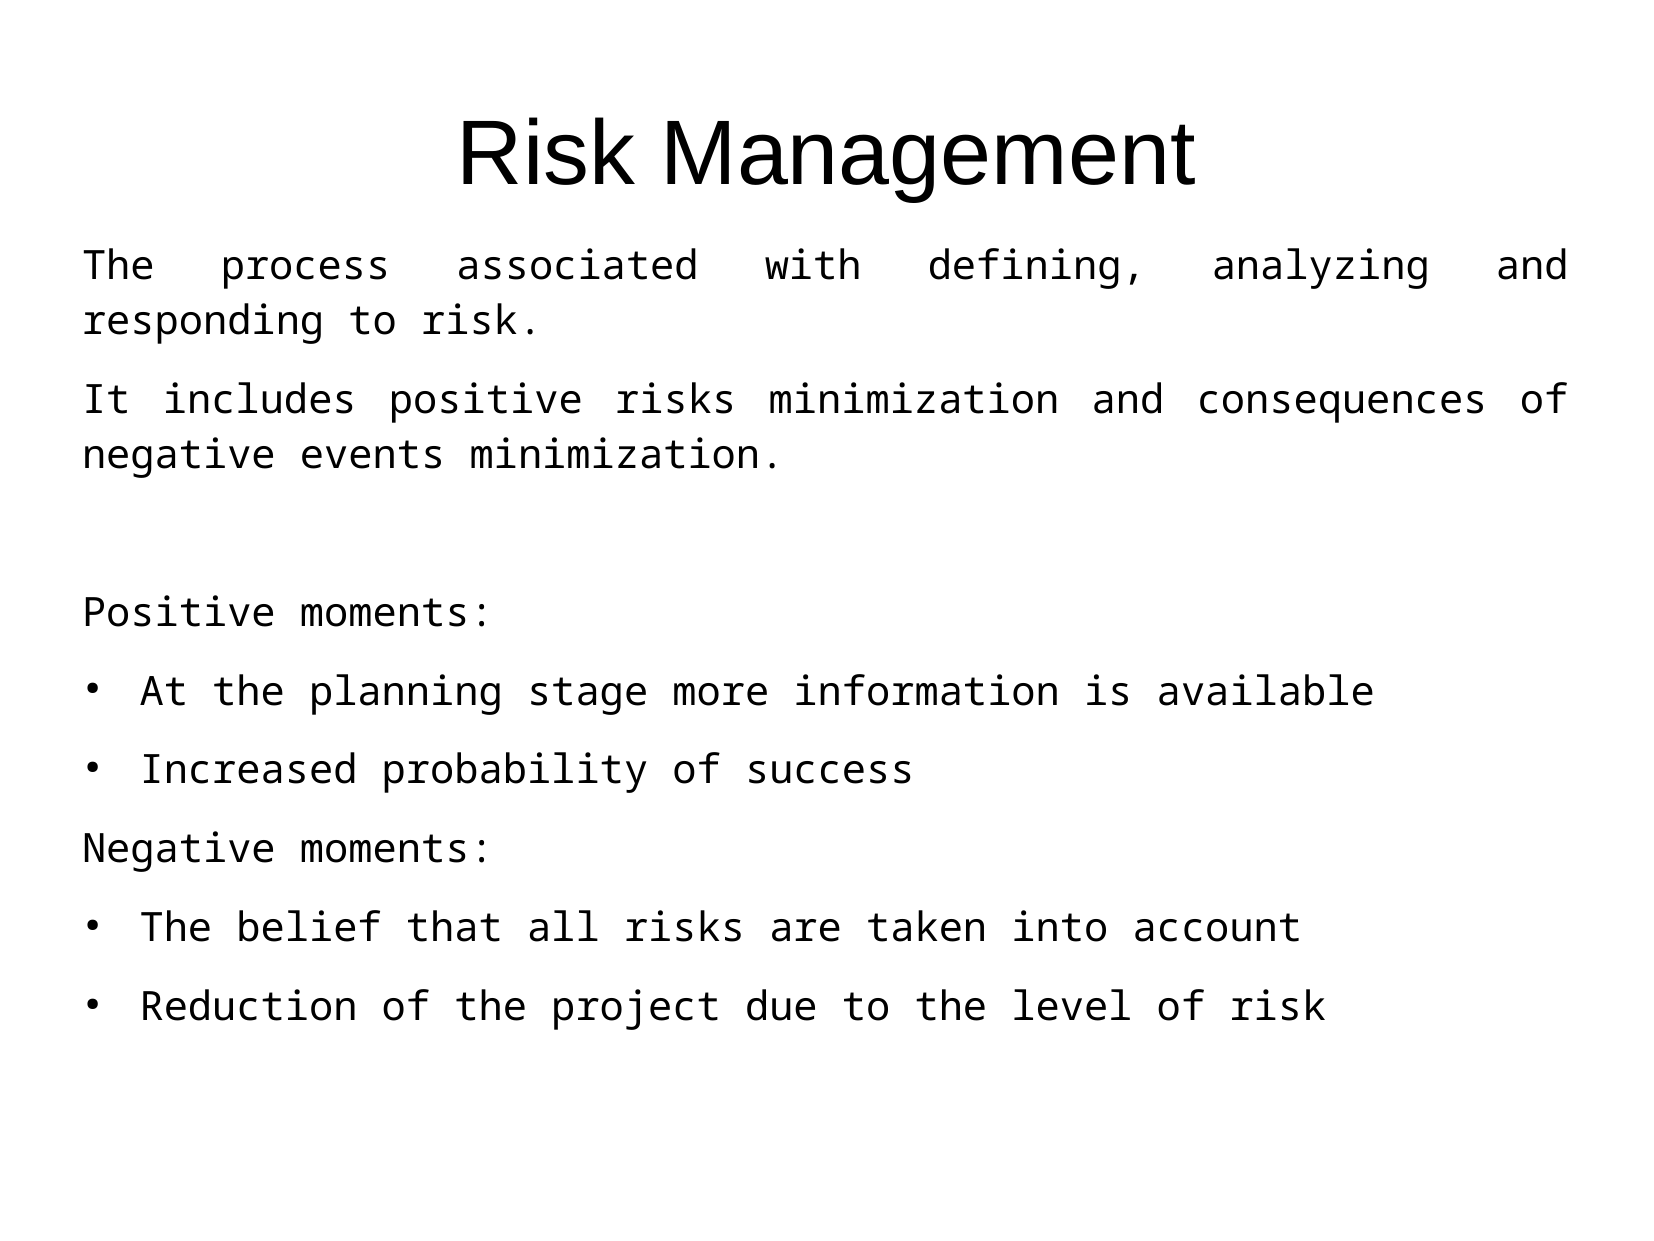

# Risk Management
The process associated with defining, analyzing and responding to risk.
It includes positive risks minimization and consequences of negative events minimization.
Positive moments:
At the planning stage more information is available
Increased probability of success
Negative moments:
The belief that all risks are taken into account
Reduction of the project due to the level of risk